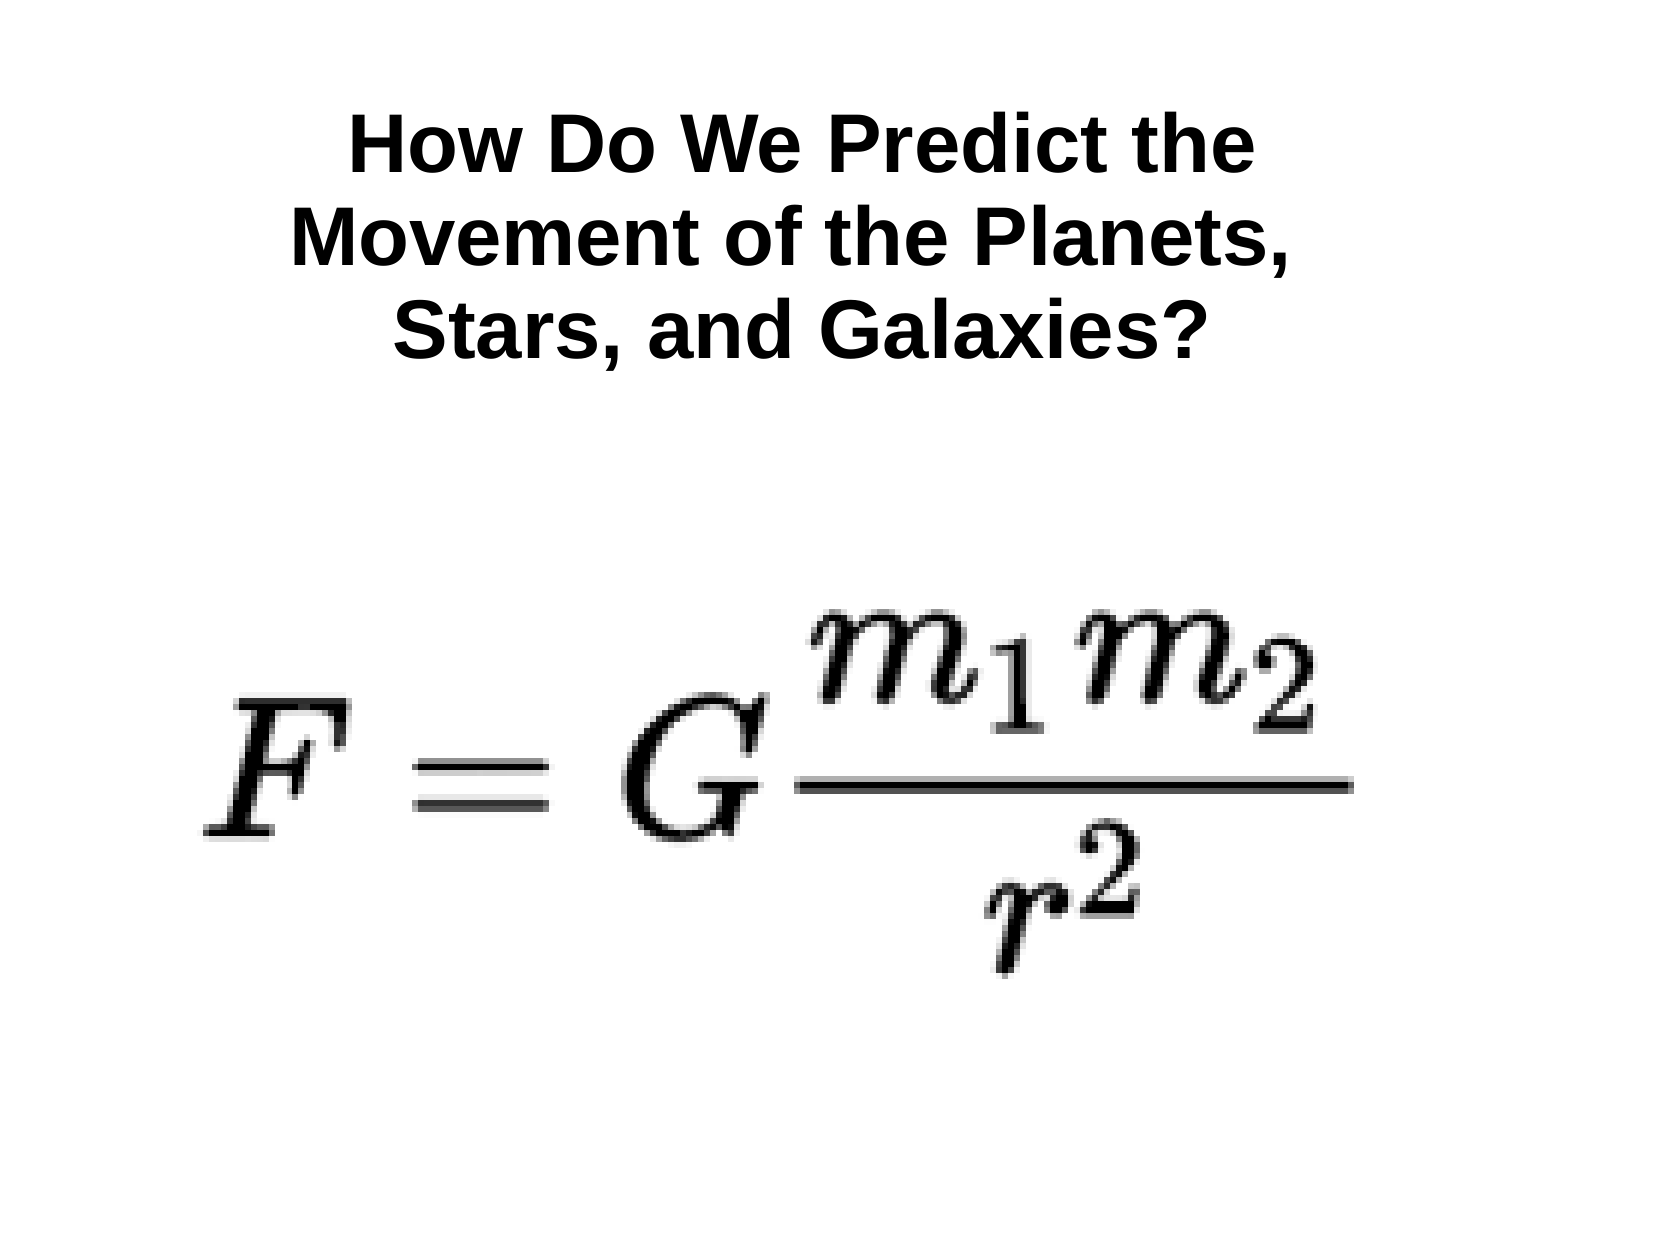

How Do We Predict the Movement of the Planets, Stars, and Galaxies?